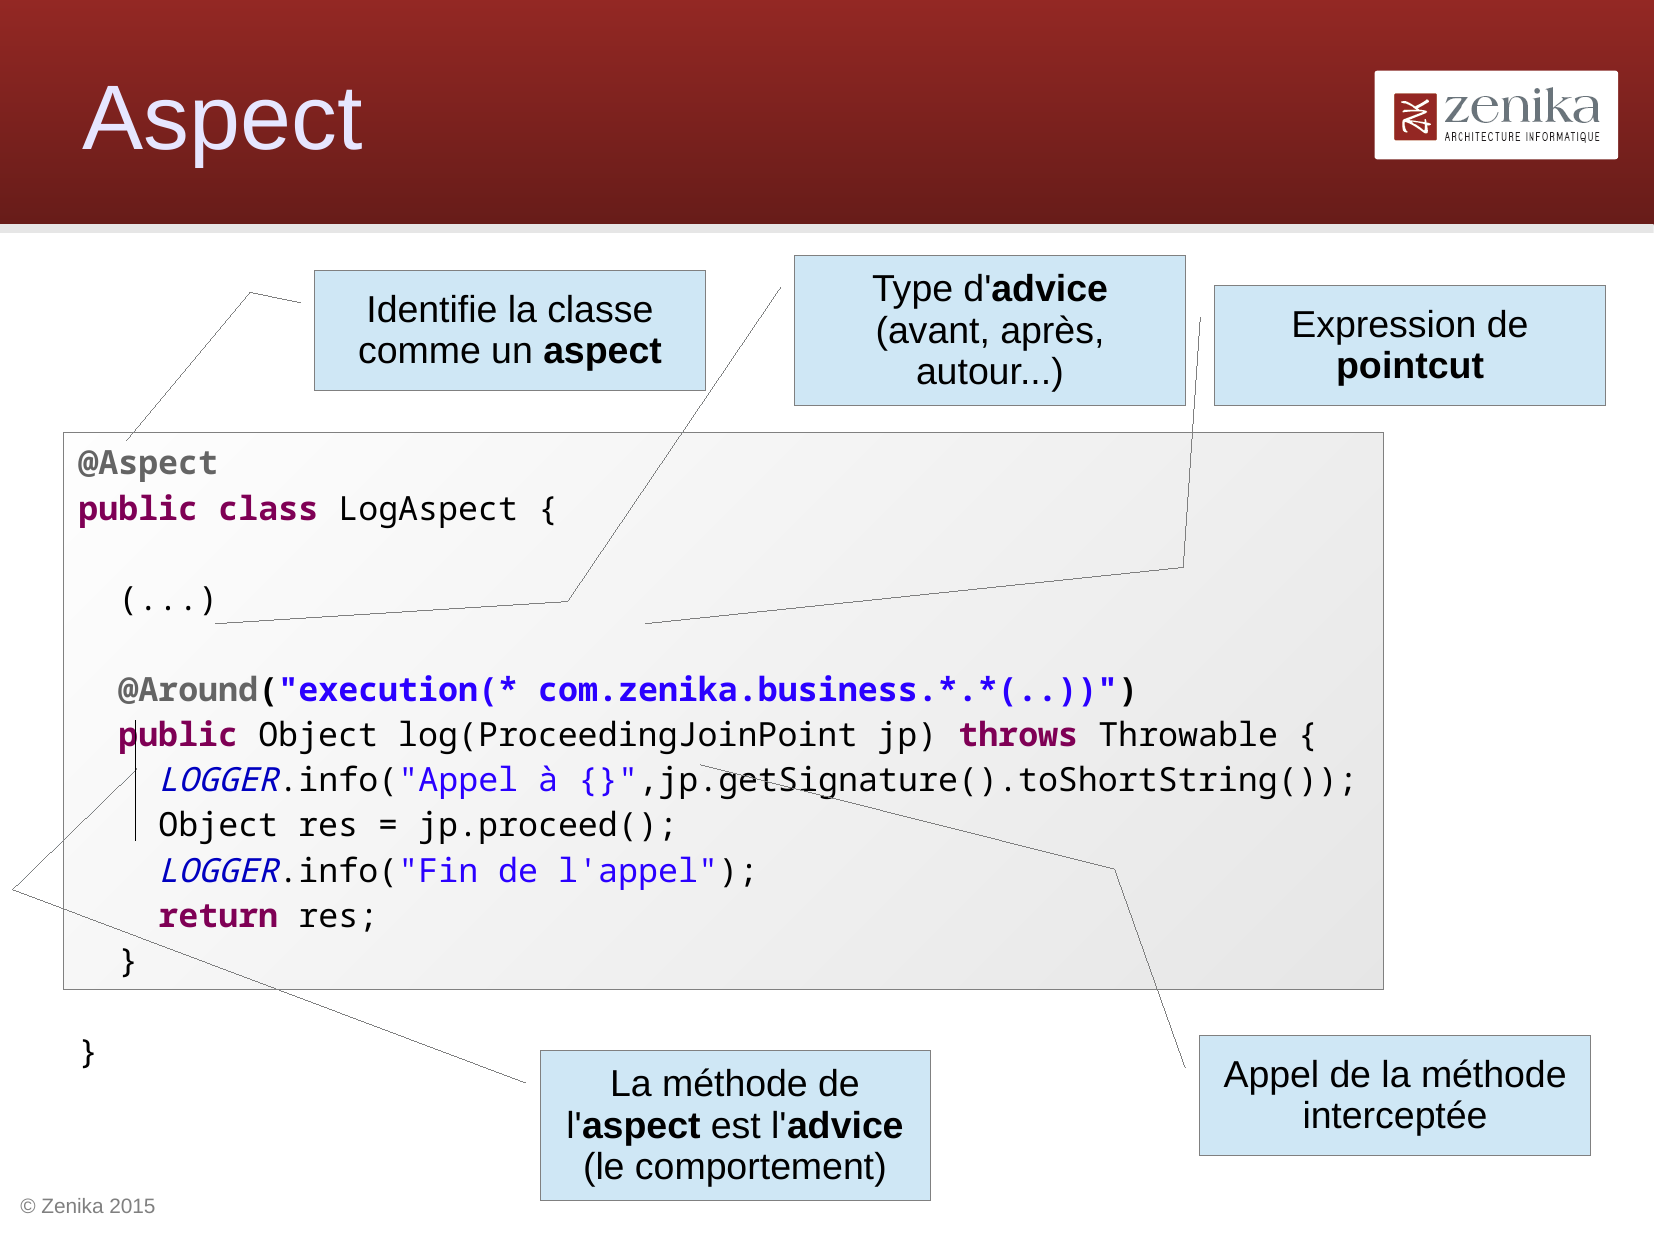

# Aspect
Type d'advice
(avant, après, autour...)
Identifie la classe comme un aspect
Expression de pointcut
@Aspect
public class LogAspect {
 (...)
 @Around("execution(* com.zenika.business.*.*(..))")
 public Object log(ProceedingJoinPoint jp) throws Throwable {
 LOGGER.info("Appel à {}",jp.getSignature().toShortString());
 Object res = jp.proceed();
 LOGGER.info("Fin de l'appel");
 return res;
 }
}
Appel de la méthode interceptée
La méthode de l'aspect est l'advice (le comportement)